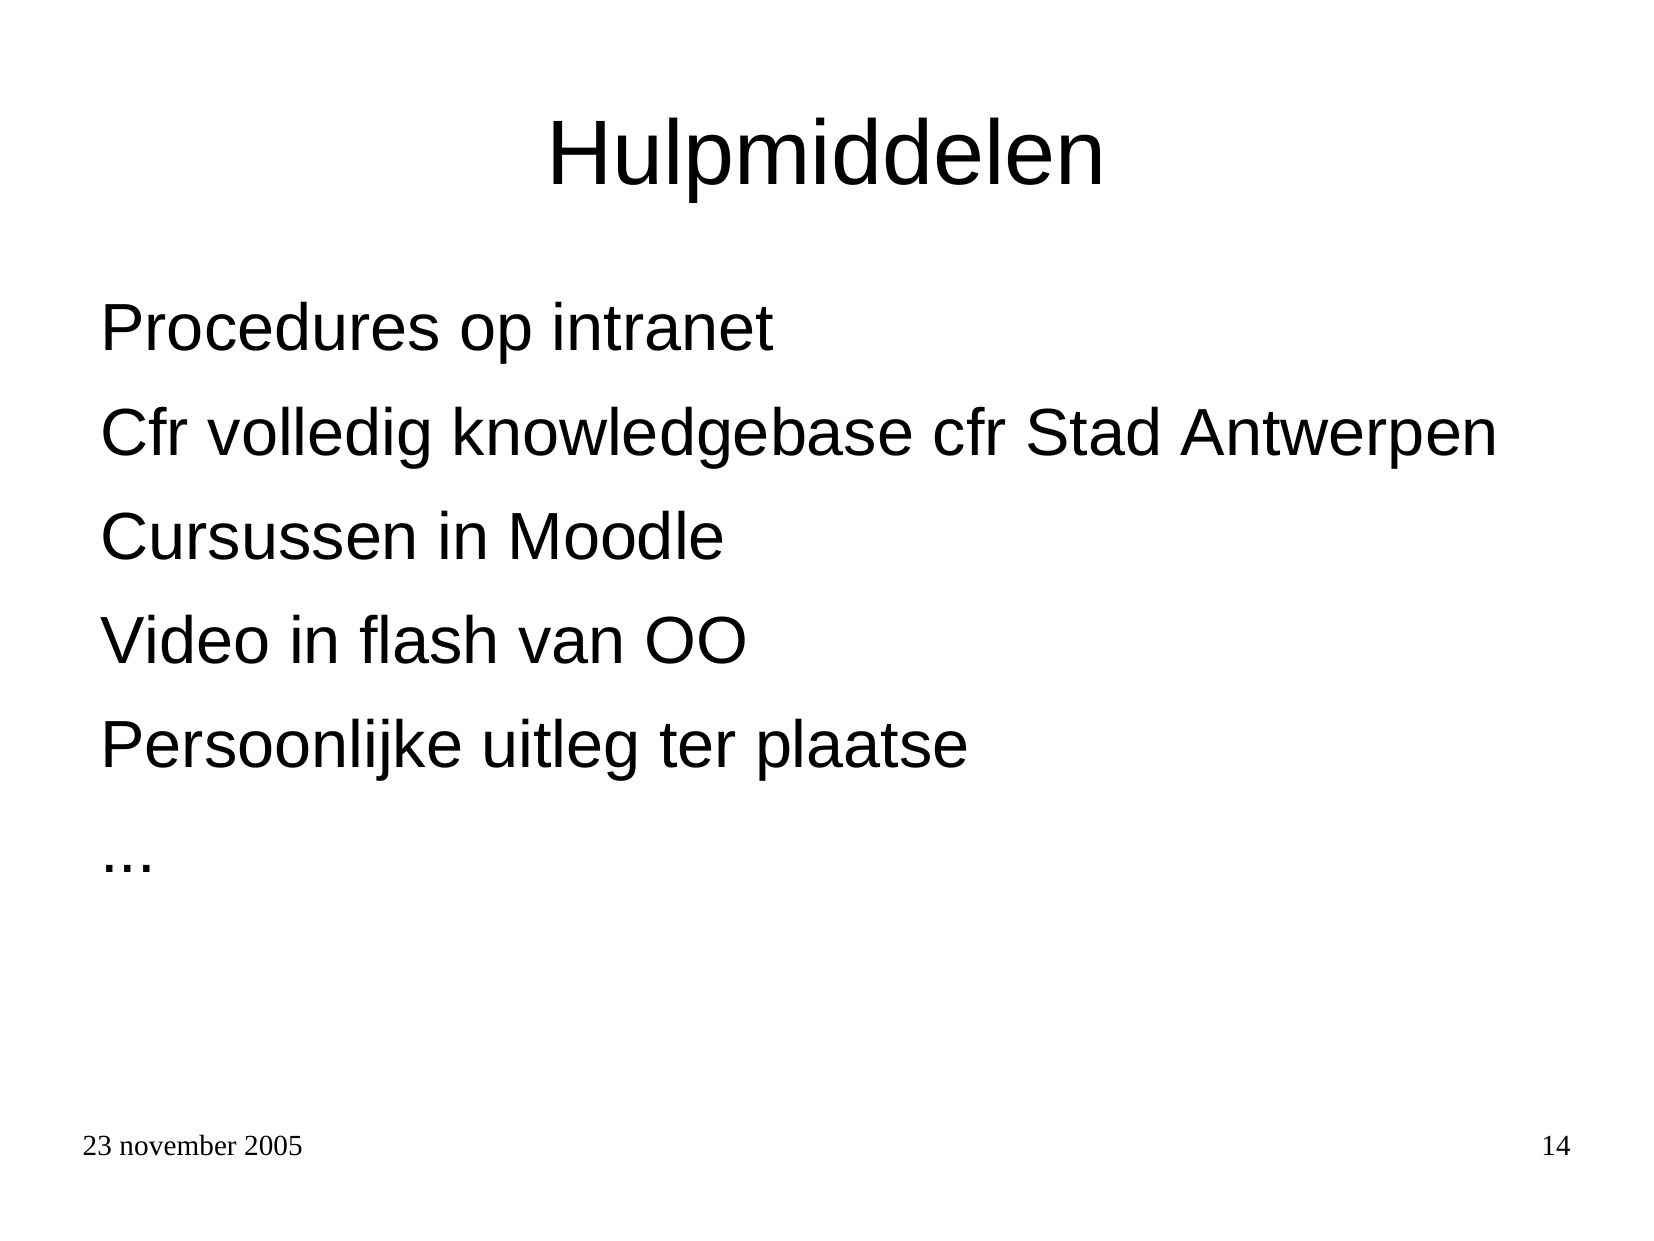

# Hulpmiddelen
Procedures op intranet
Cfr volledig knowledgebase cfr Stad Antwerpen
Cursussen in Moodle
Video in flash van OO
Persoonlijke uitleg ter plaatse
...
23 november 2005
14